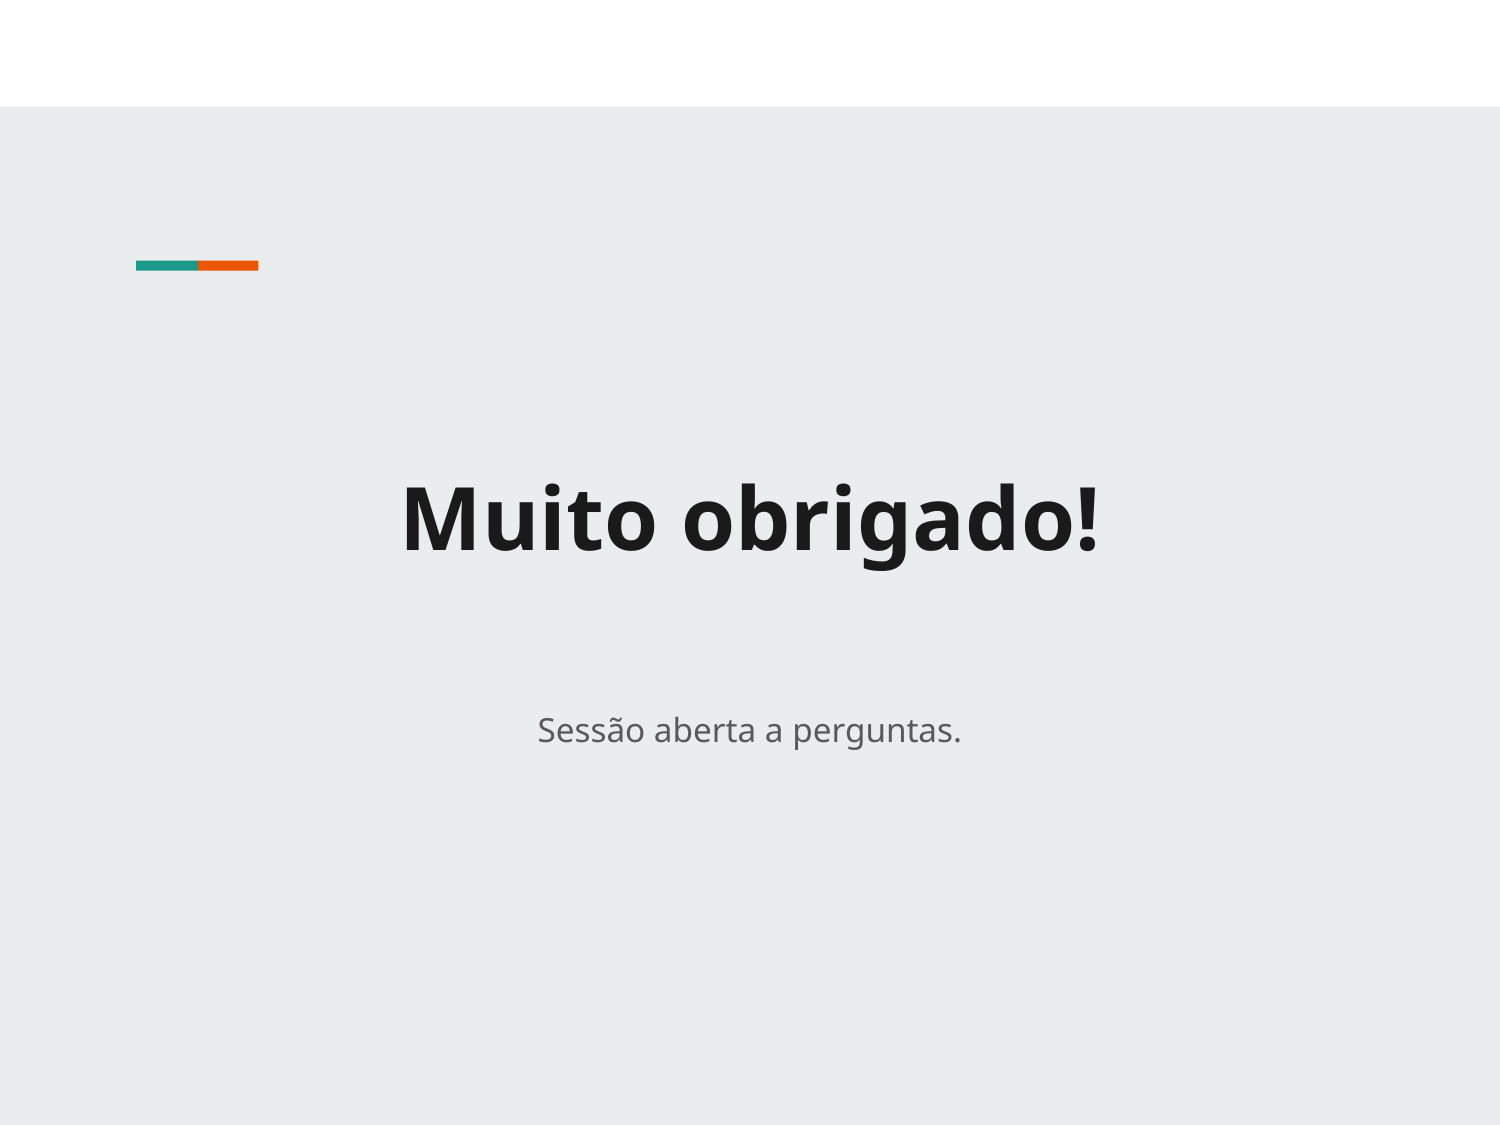

# Muito obrigado!
Sessão aberta a perguntas.